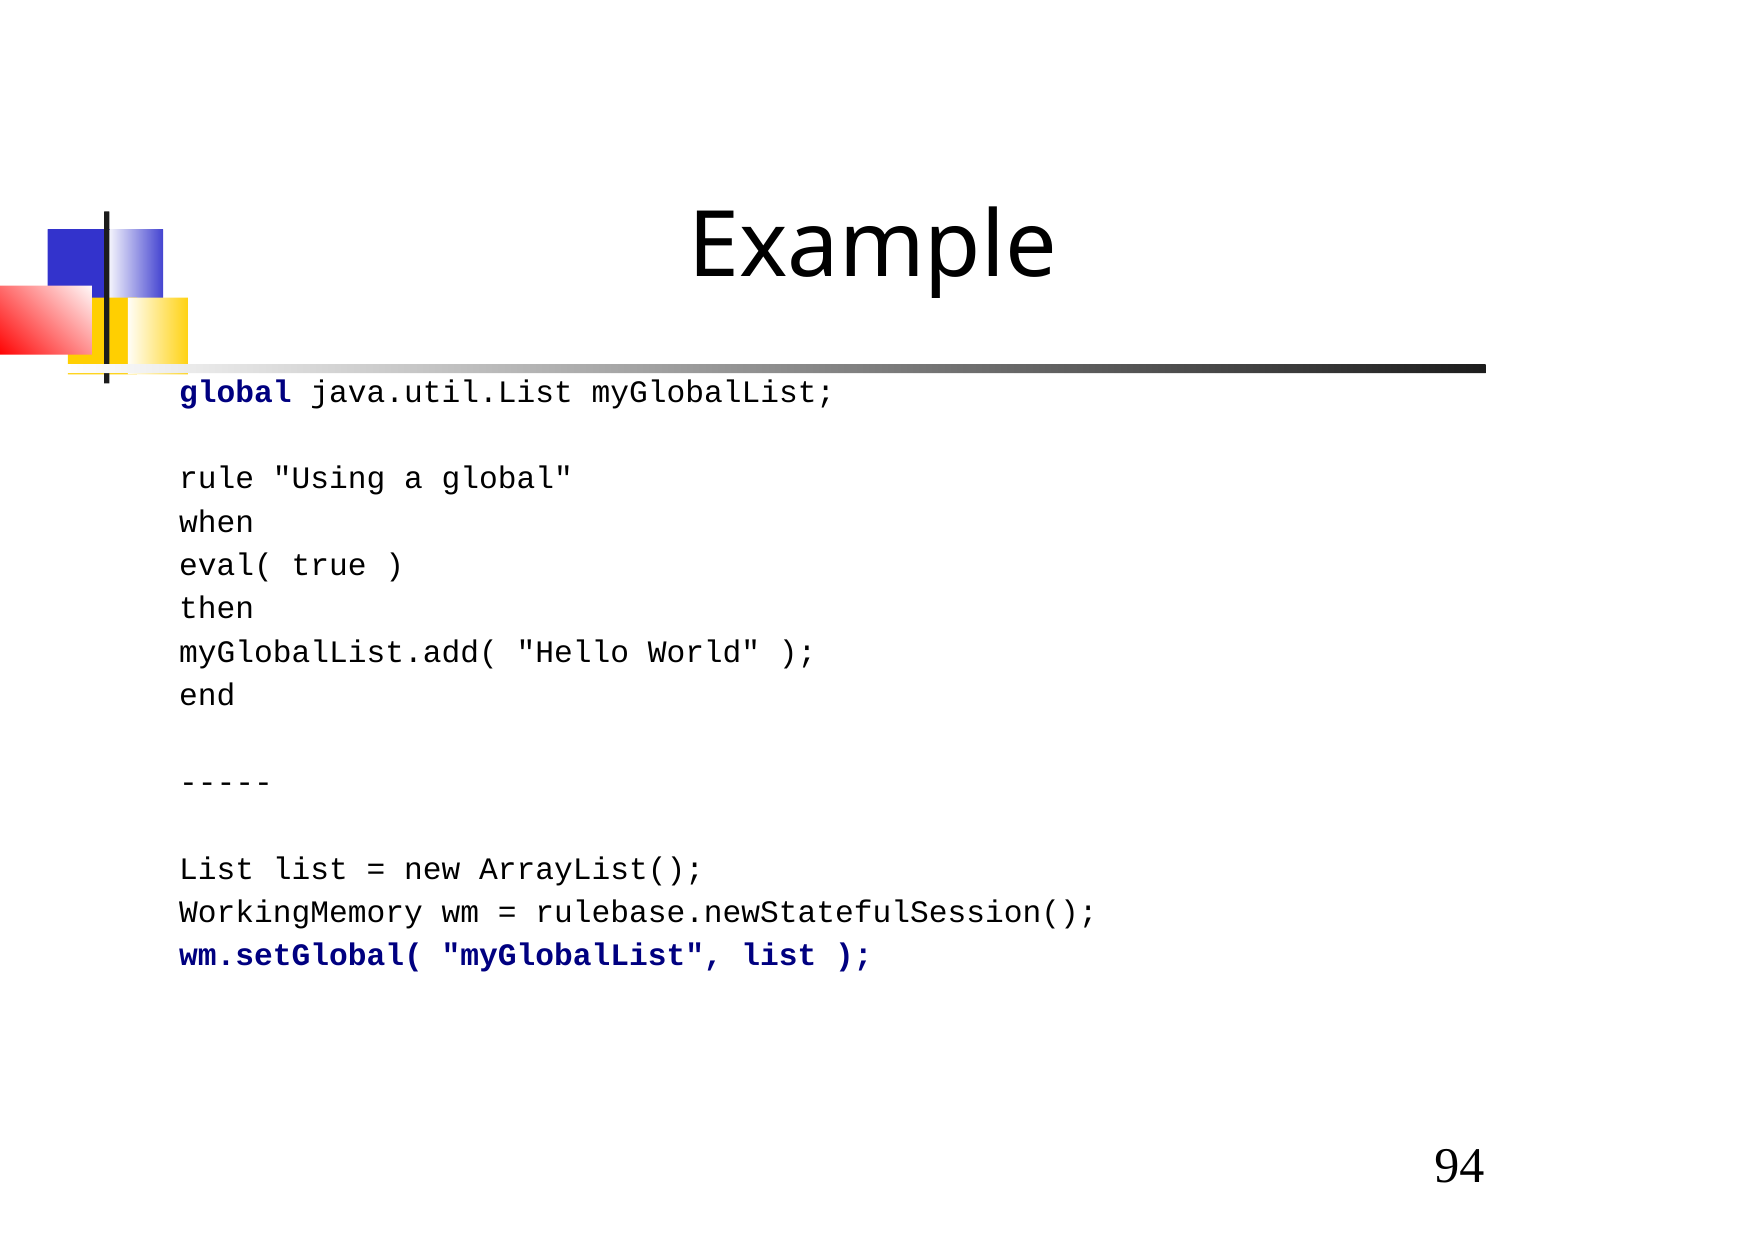

# Example
global java.util.List myGlobalList;
rule "Using a global"
when
eval( true )
then
myGlobalList.add( "Hello World" );
end
-----
List list = new ArrayList();
WorkingMemory wm = rulebase.newStatefulSession();
wm.setGlobal( "myGlobalList", list );